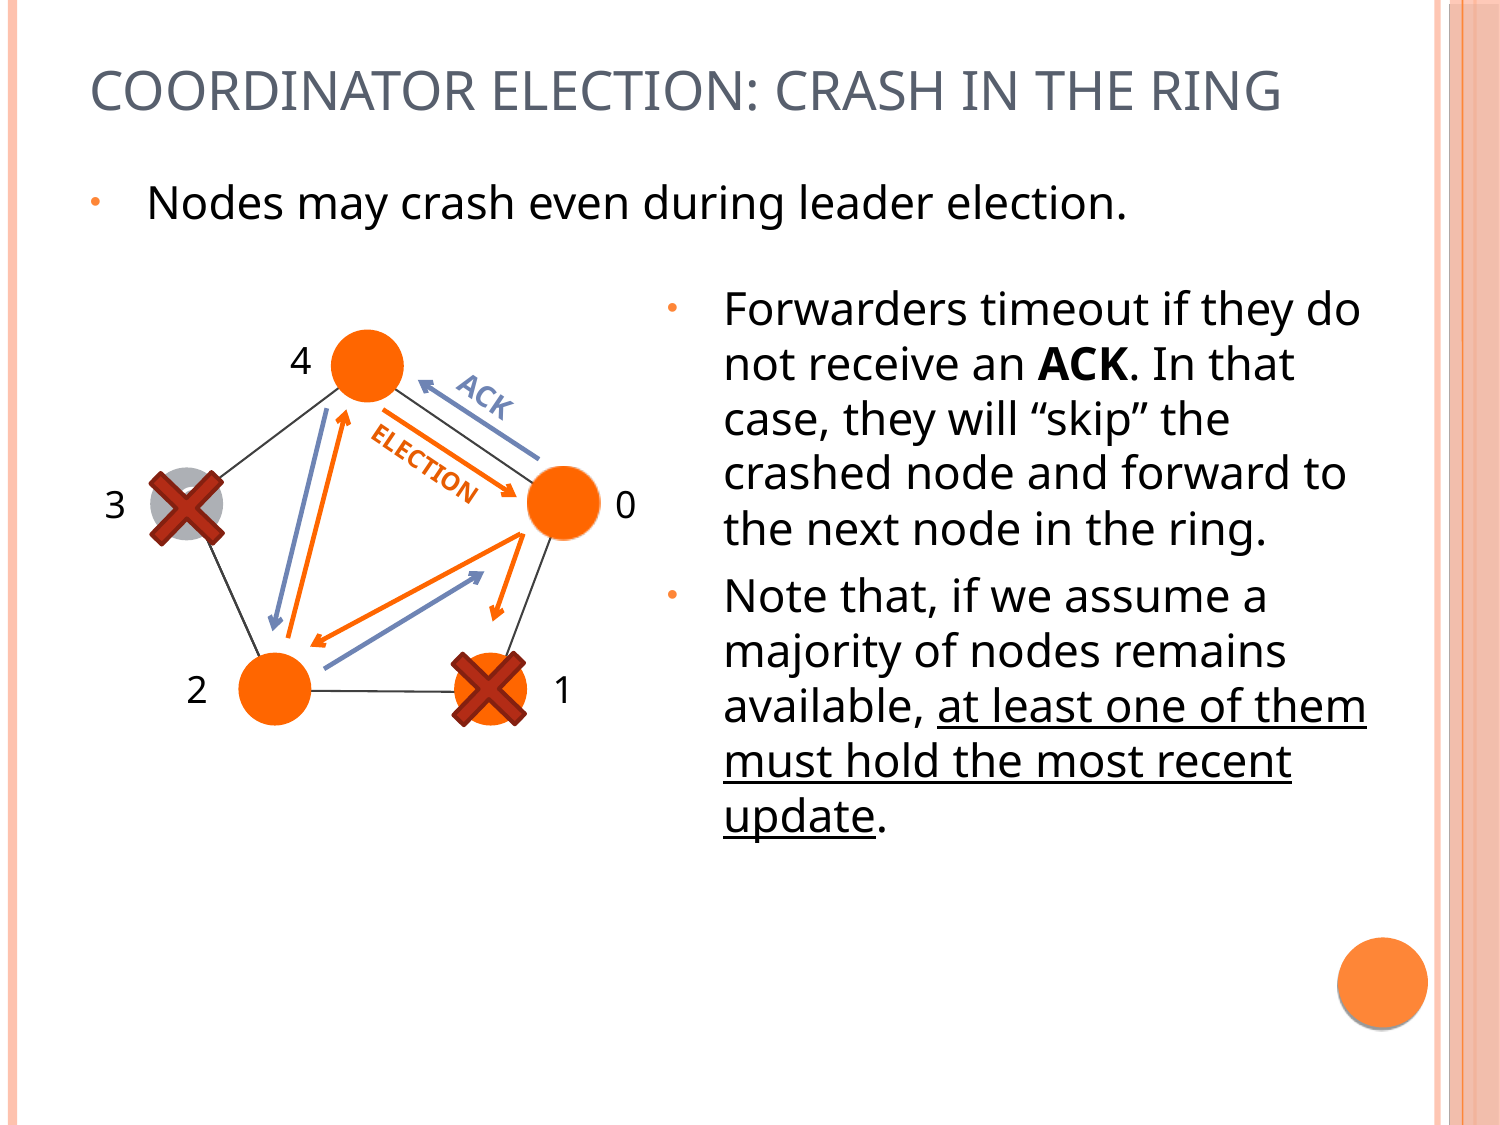

# Coordinator election: crash in the ring
Nodes may crash even during leader election.
Forwarders timeout if they do not receive an ACK. In that case, they will “skip” the crashed node and forward to the next node in the ring.
Note that, if we assume a majority of nodes remains available, at least one of them must hold the most recent update.
4
ACK
ELECTION
C
3
0
2
1